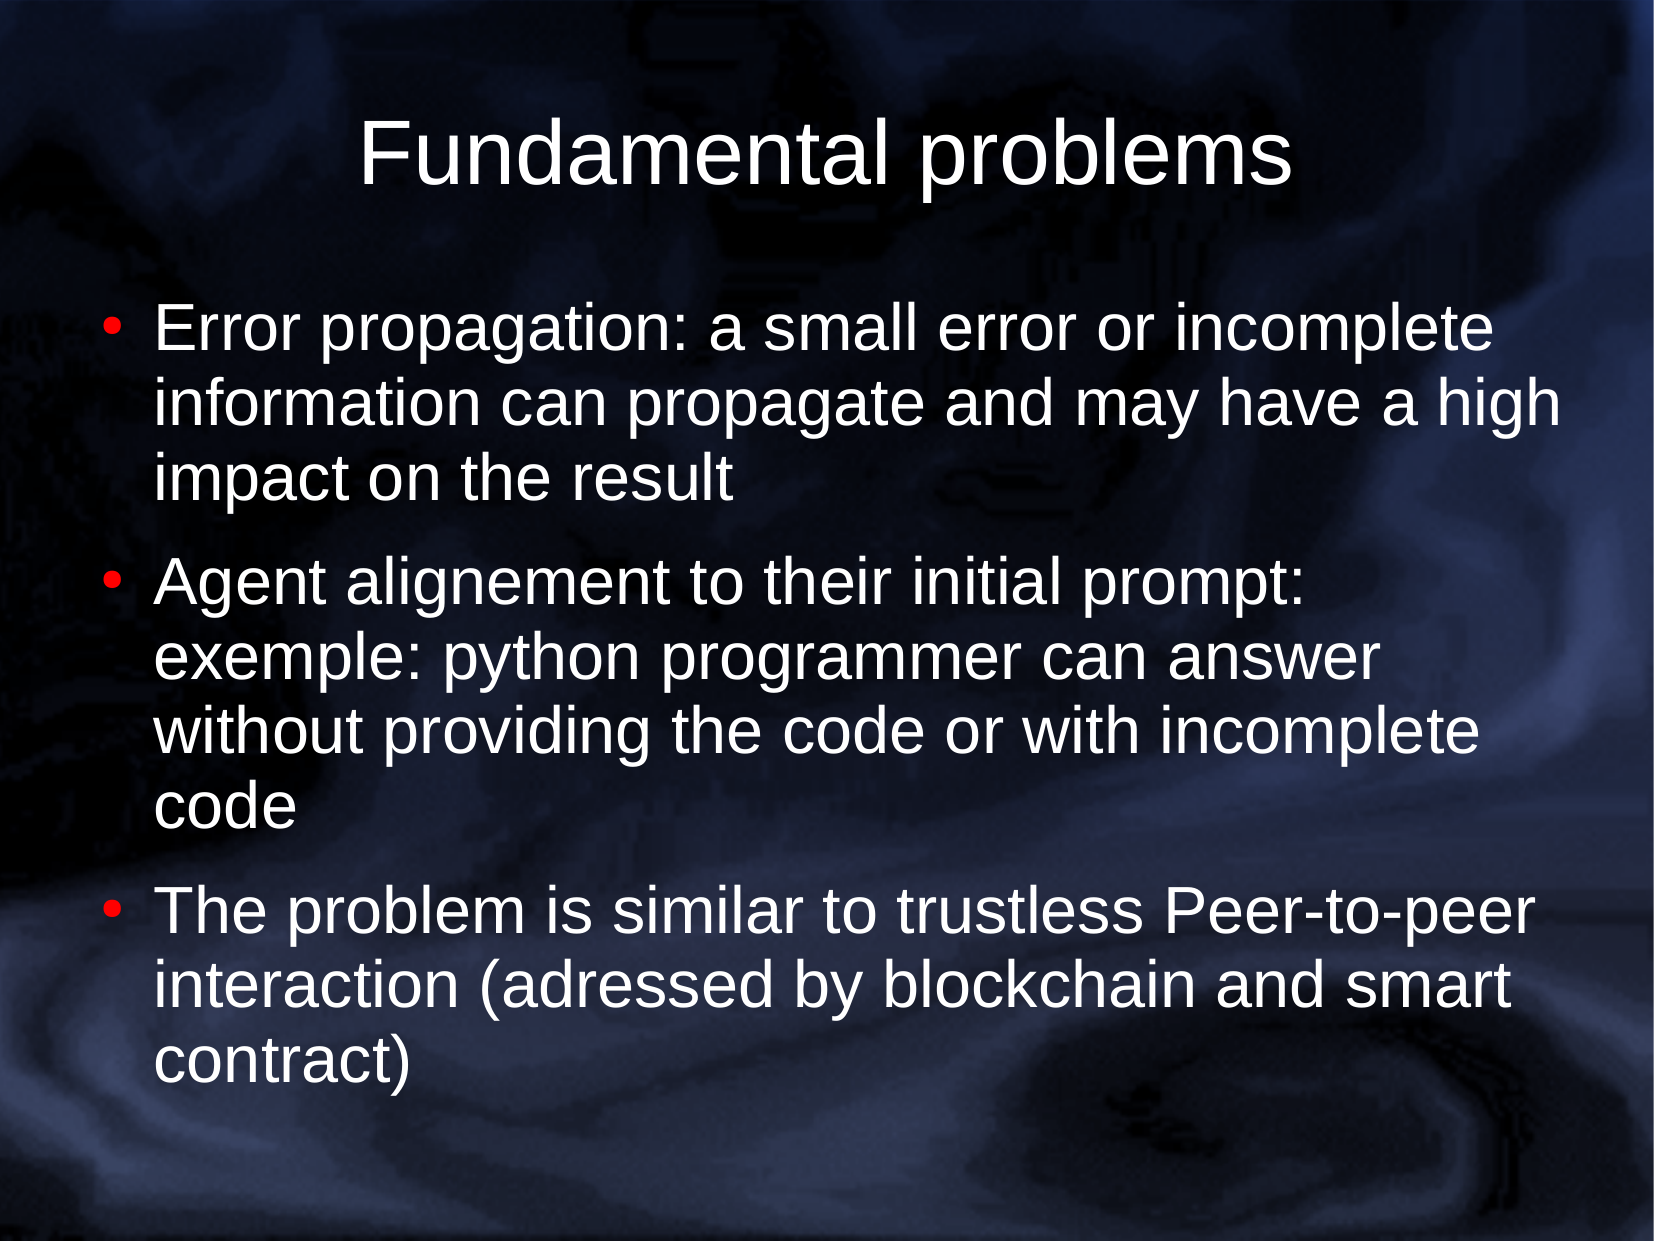

# Fundamental problems
Error propagation: a small error or incomplete information can propagate and may have a high impact on the result
Agent alignement to their initial prompt: exemple: python programmer can answer without providing the code or with incomplete code
The problem is similar to trustless Peer-to-peer interaction (adressed by blockchain and smart contract)